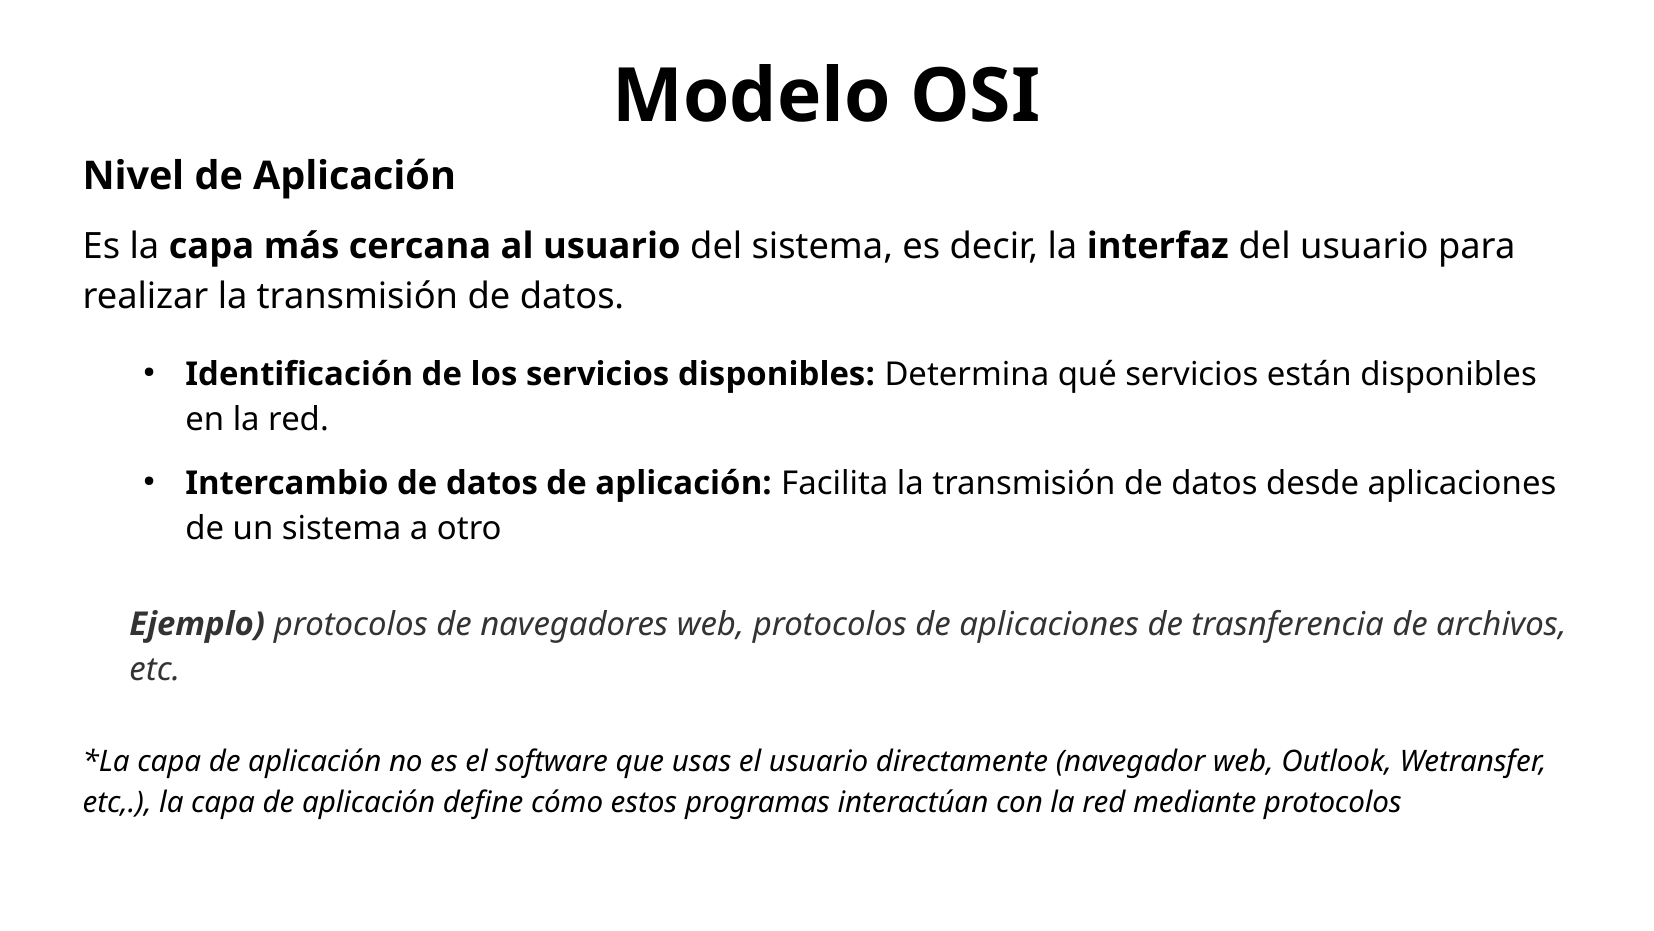

# Modelo OSI
Nivel de Aplicación
Es la capa más cercana al usuario del sistema, es decir, la interfaz del usuario para realizar la transmisión de datos.
Identificación de los servicios disponibles: Determina qué servicios están disponibles en la red.
Intercambio de datos de aplicación: Facilita la transmisión de datos desde aplicaciones de un sistema a otro
Ejemplo) protocolos de navegadores web, protocolos de aplicaciones de trasnferencia de archivos, etc.
*La capa de aplicación no es el software que usas el usuario directamente (navegador web, Outlook, Wetransfer, etc,.), la capa de aplicación define cómo estos programas interactúan con la red mediante protocolos